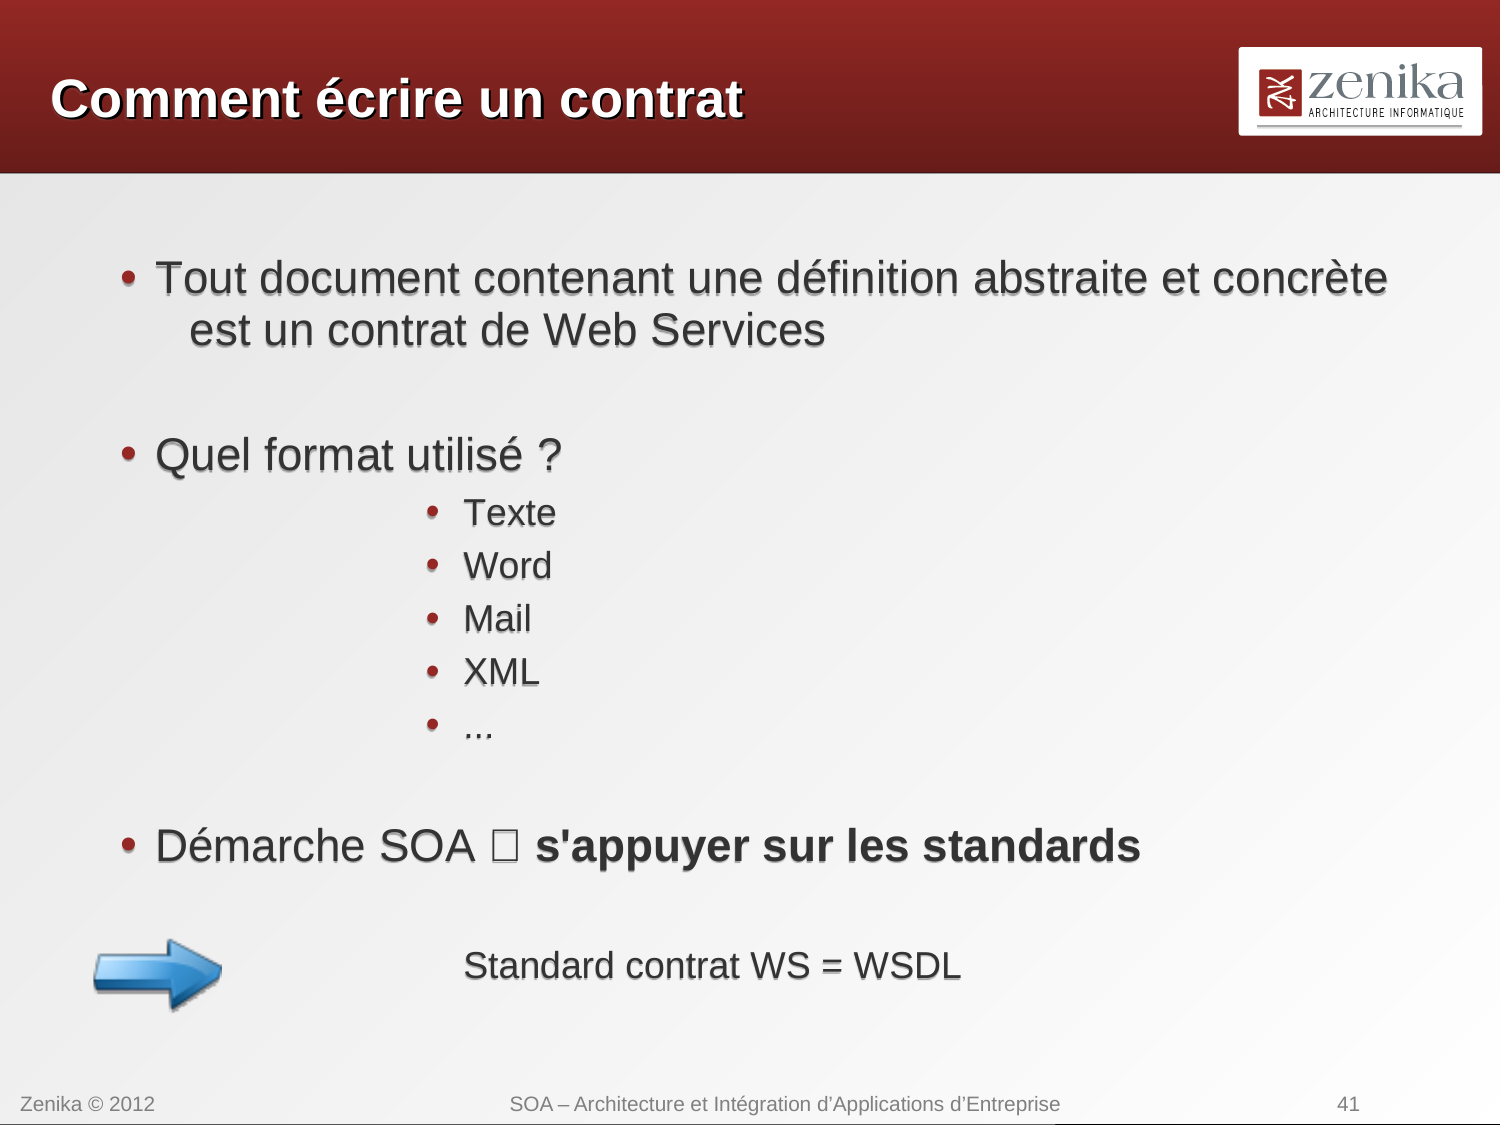

# Comment écrire un contrat
Tout document contenant une définition abstraite et concrète est un contrat de Web Services
Quel format utilisé ?
Texte
Word
Mail
XML
...
Démarche SOA  s'appuyer sur les standards
Standard contrat WS = WSDL